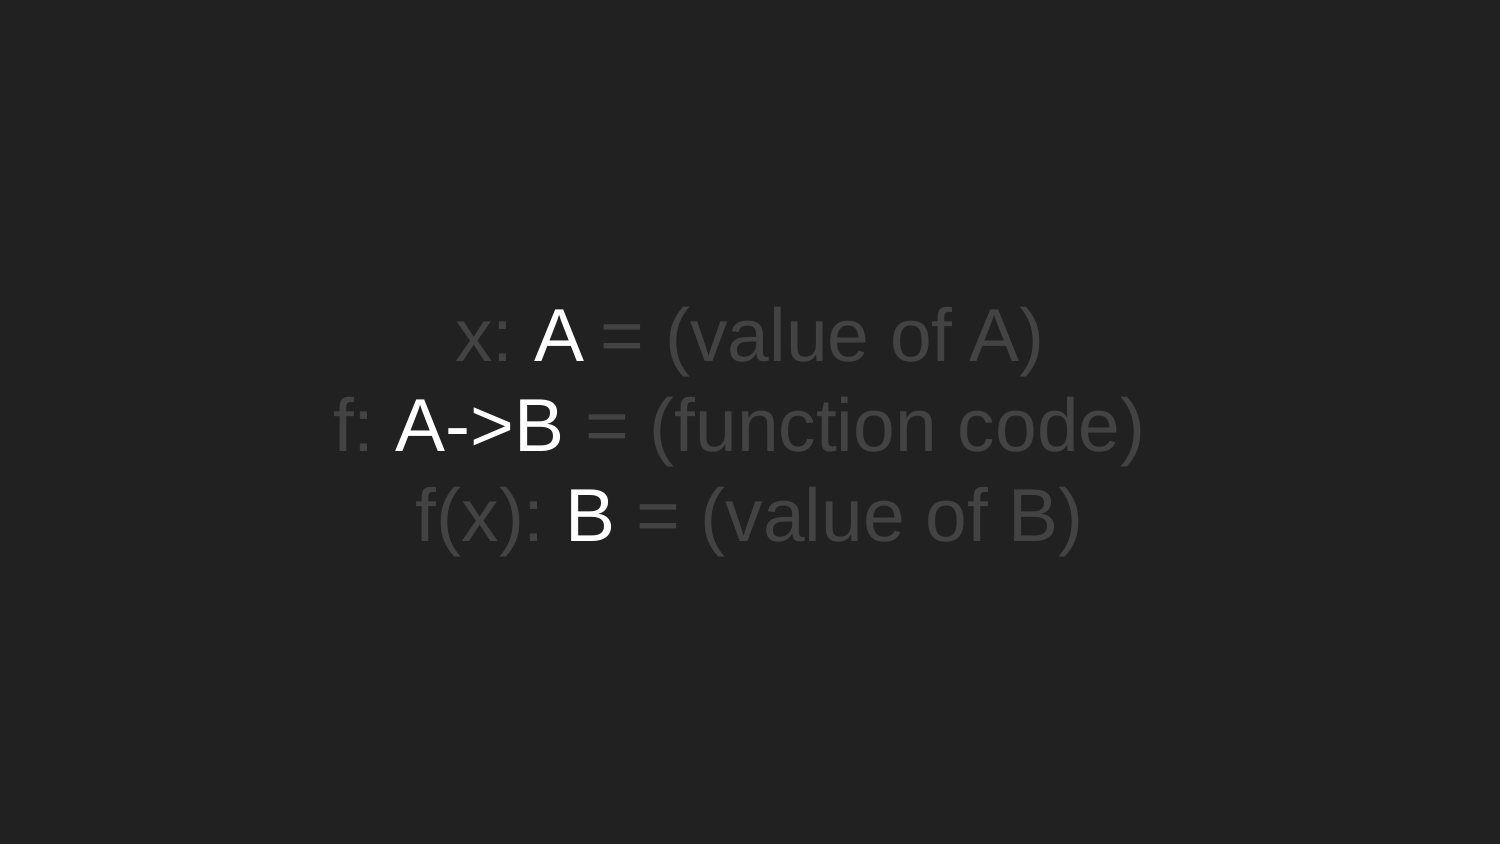

# x: A = (value of A) f: A->B = (function code) f(x): B = (value of B)